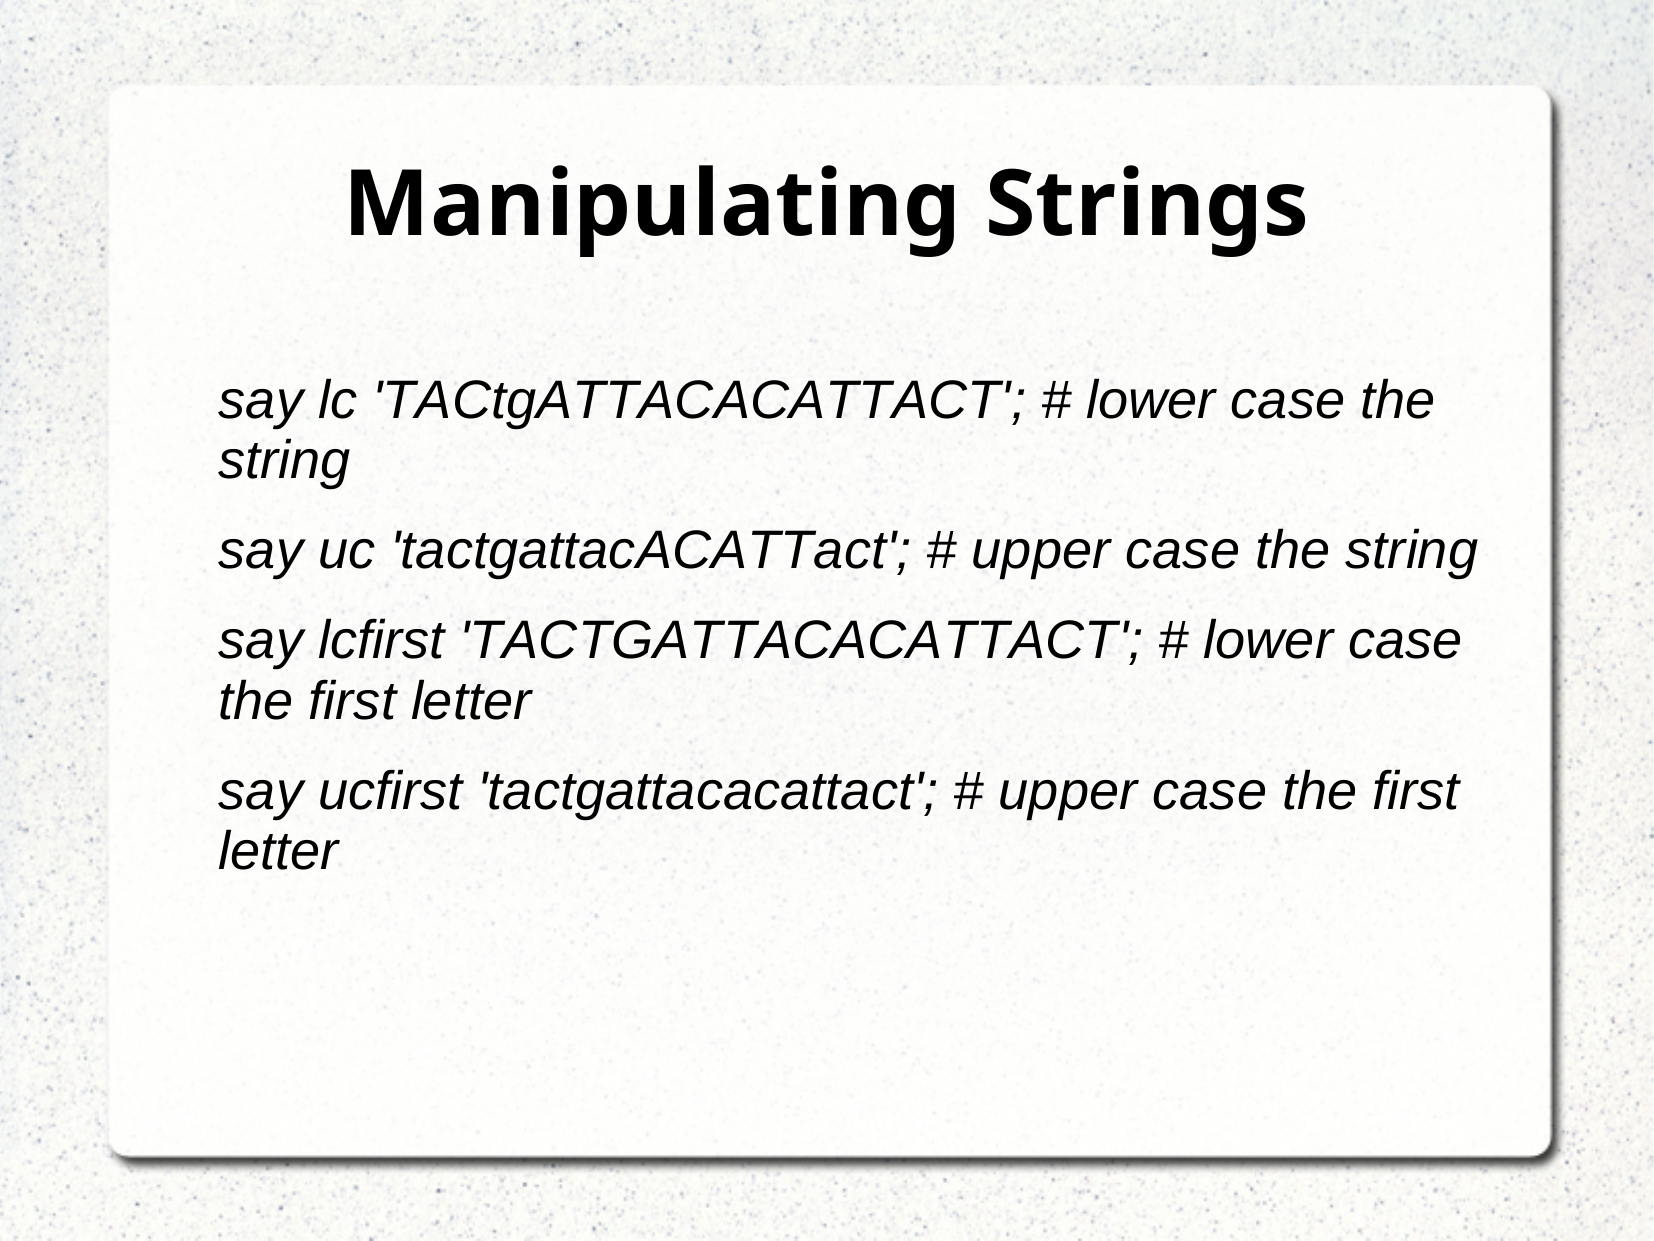

# Manipulating Strings
say lc 'TACtgATTACACATTACT'; # lower case the string
say uc 'tactgattacACATTact'; # upper case the string
say lcfirst 'TACTGATTACACATTACT'; # lower case the first letter
say ucfirst 'tactgattacacattact'; # upper case the first letter